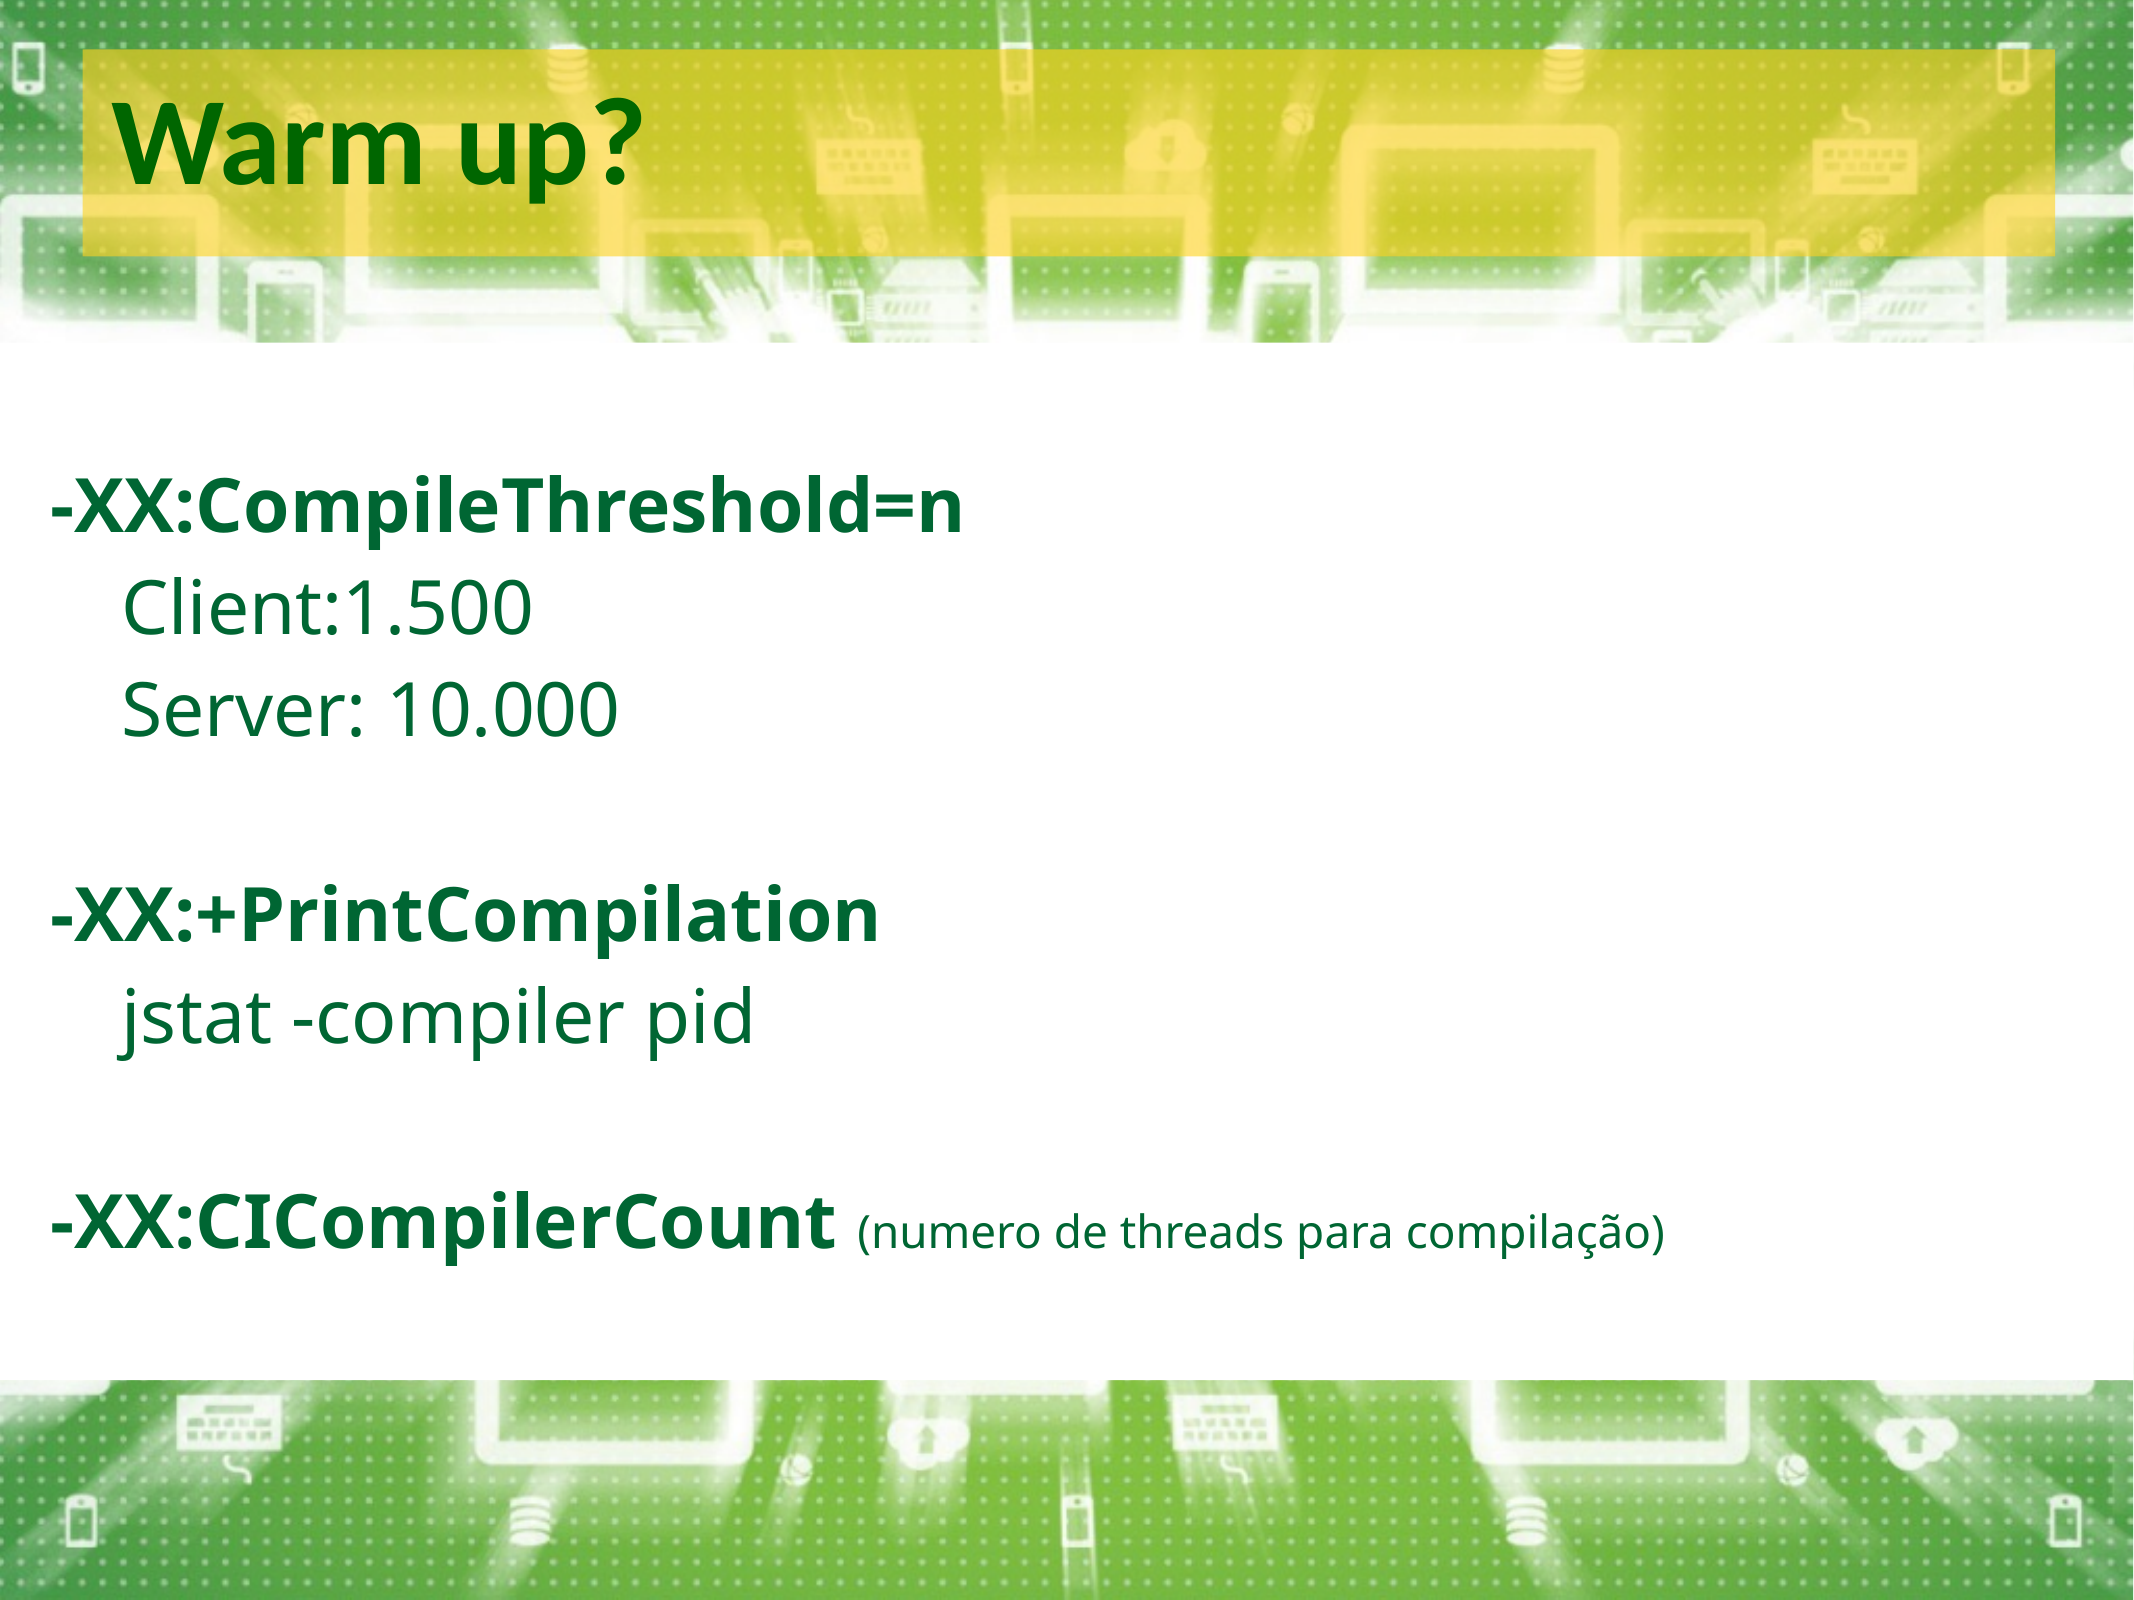

# Warm up?
-XX:CompileThreshold=n
Client:1.500
Server: 10.000
-XX:+PrintCompilation
jstat -compiler pid
-XX:CICompilerCount (numero de threads para compilação)